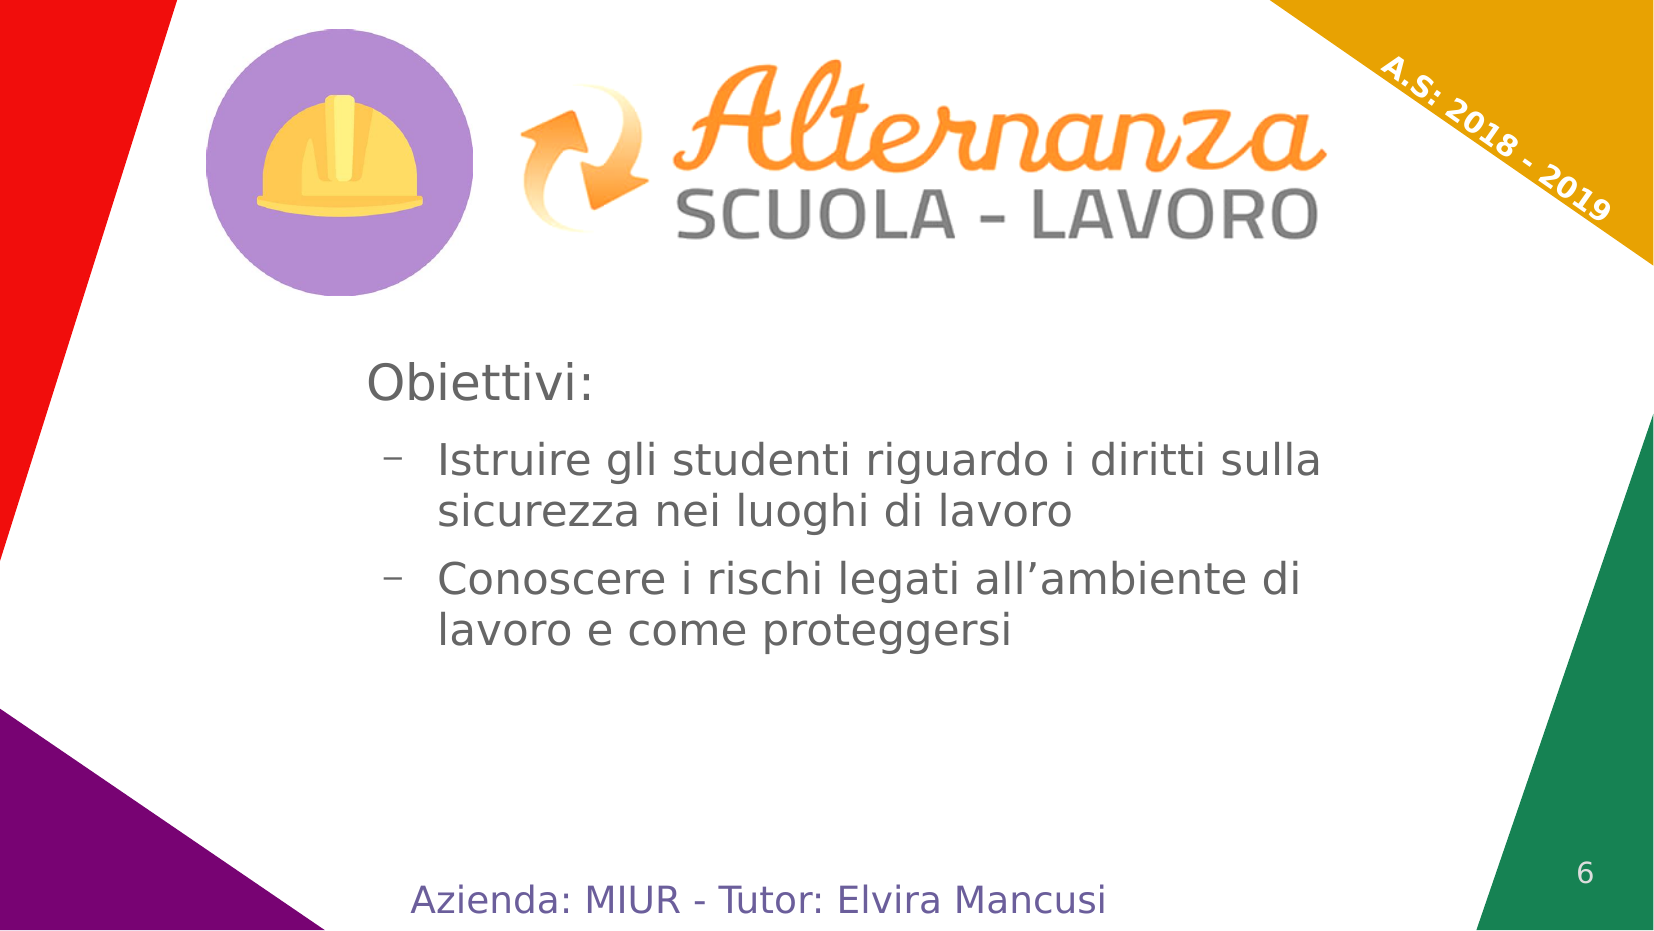

A.S: 2018 - 2019
# Obiettivi:
Istruire gli studenti riguardo i diritti sulla sicurezza nei luoghi di lavoro
Conoscere i rischi legati all’ambiente di lavoro e come proteggersi
6
Azienda: MIUR - Tutor: Elvira Mancusi